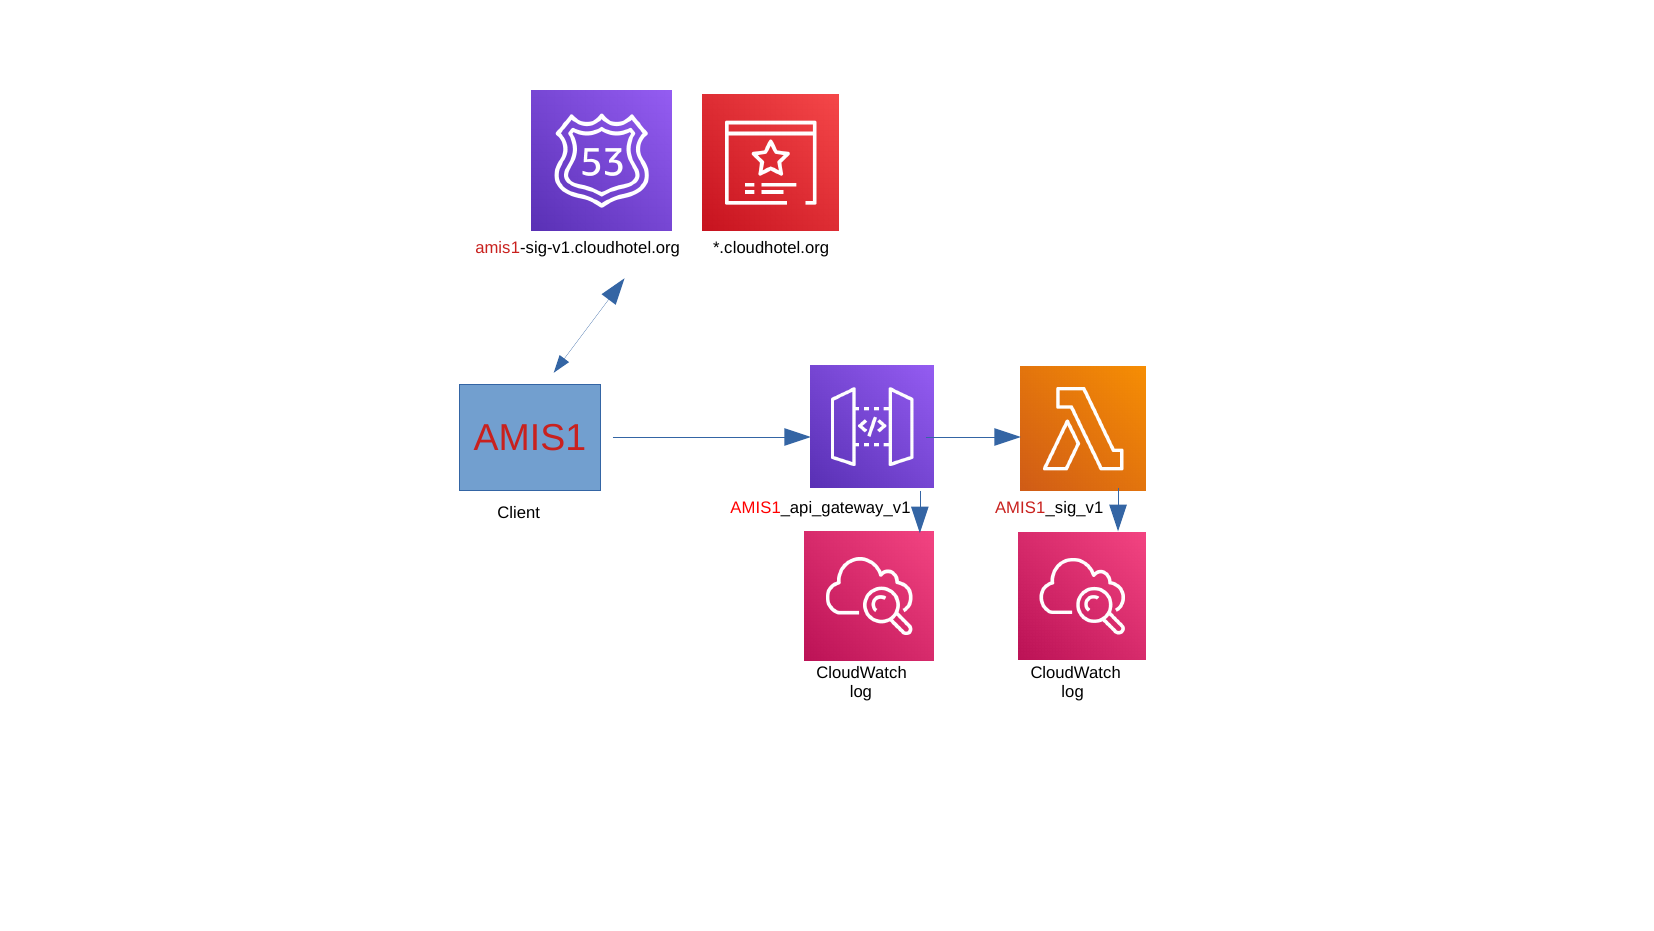

amis1-sig-v1.cloudhotel.org *.cloudhotel.org
AMIS1
AMIS1_api_gateway_v1
AMIS1_sig_v1
Client
CloudWatch	 CloudWatch
 log log
b